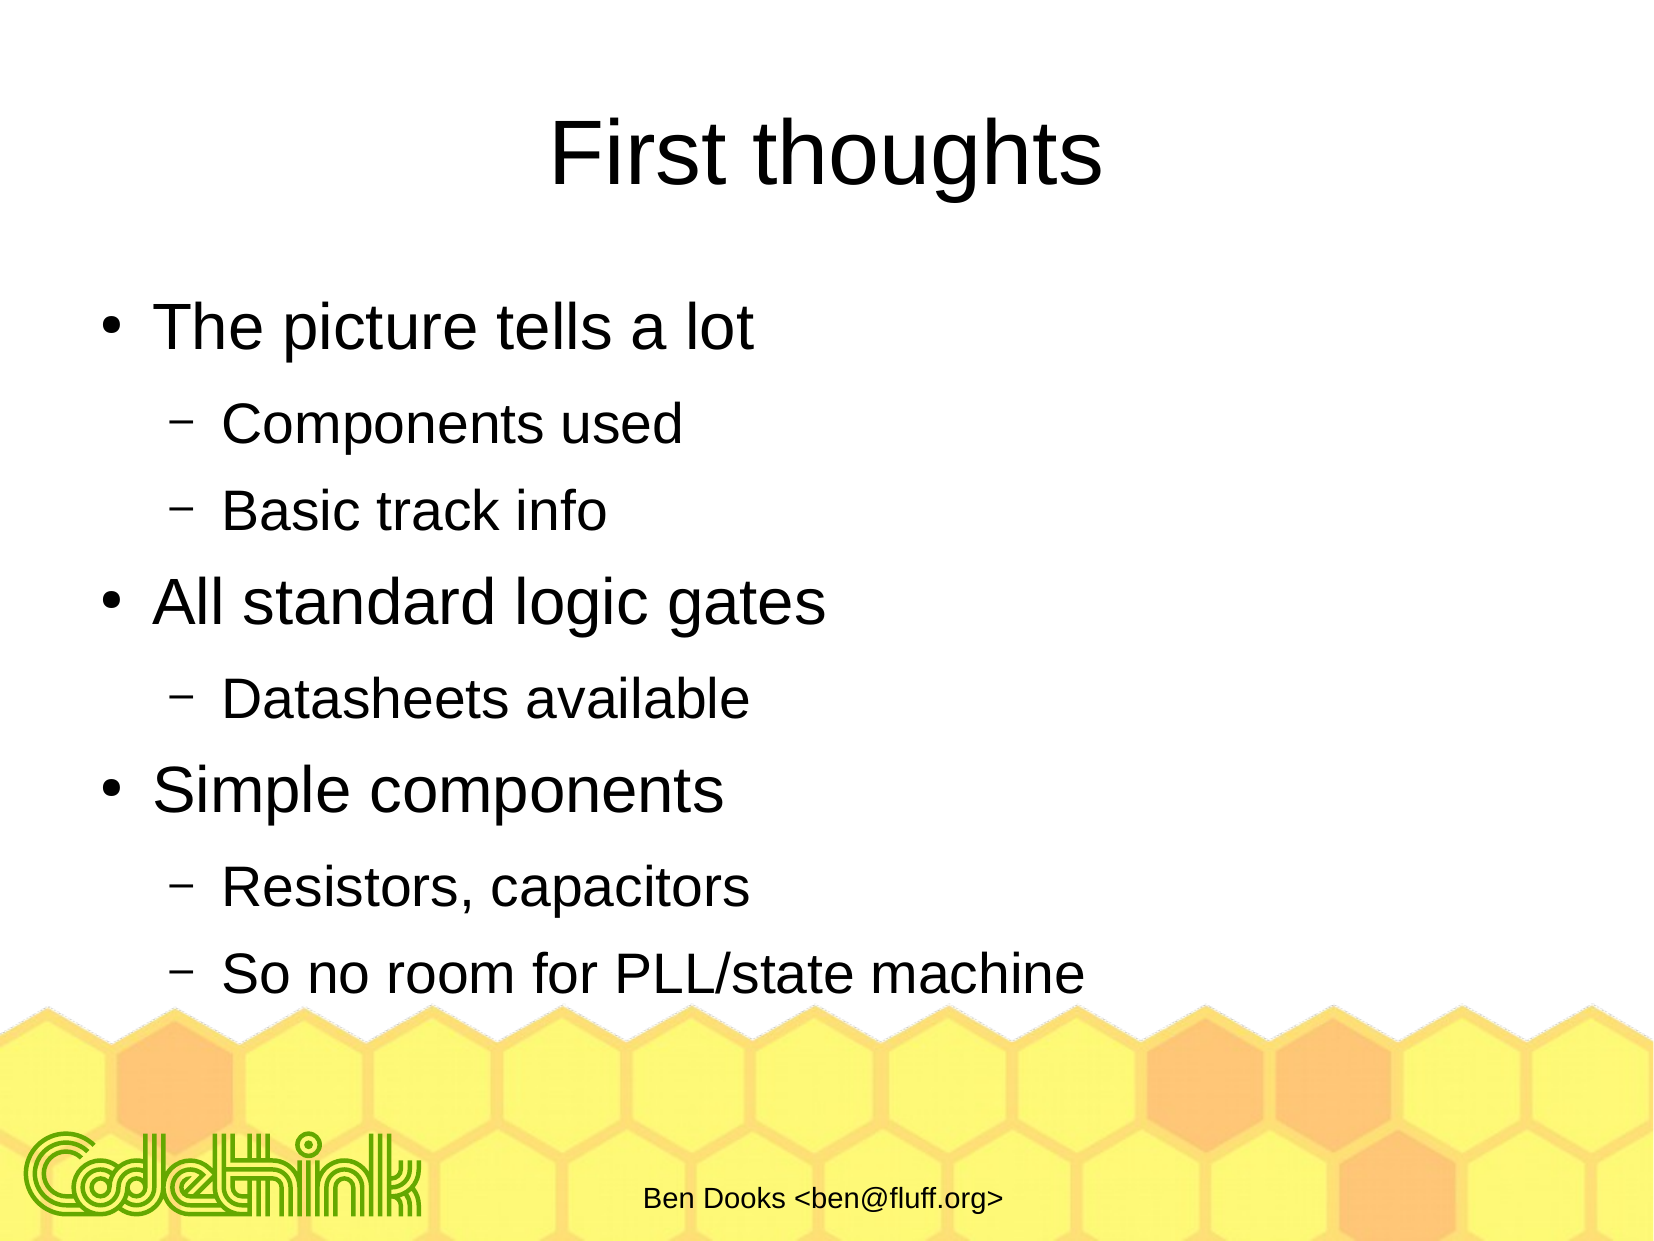

# First thoughts
The picture tells a lot
Components used
Basic track info
All standard logic gates
Datasheets available
Simple components
Resistors, capacitors
So no room for PLL/state machine